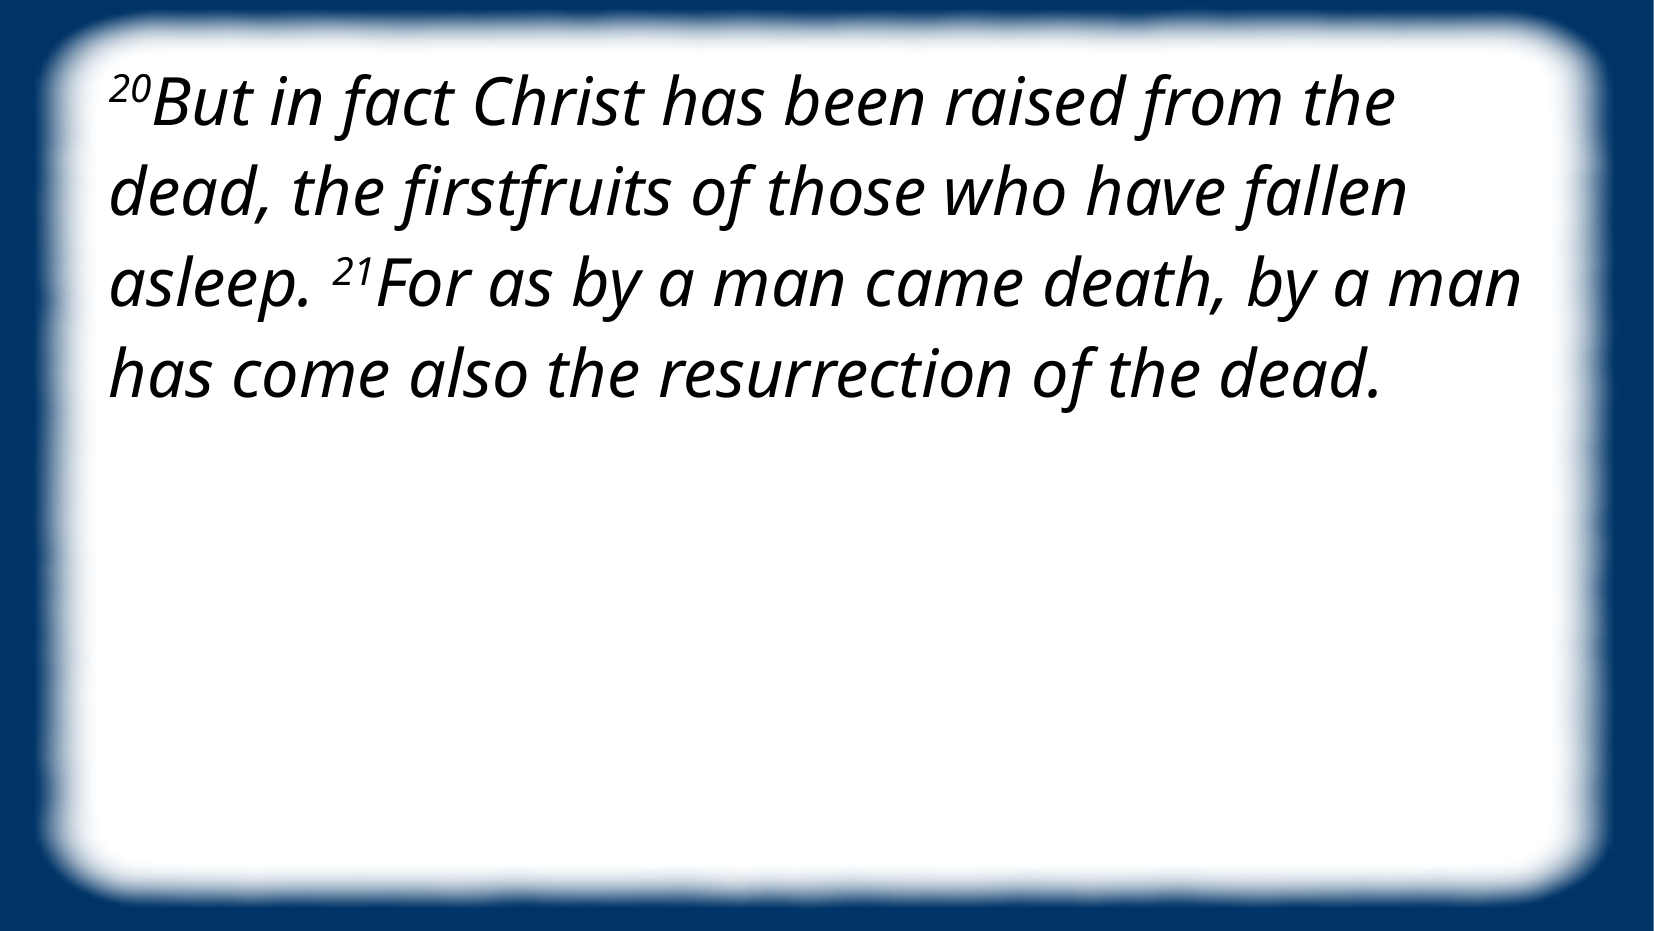

20But in fact Christ has been raised from the dead, the firstfruits of those who have fallen asleep. 21For as by a man came death, by a man has come also the resurrection of the dead.